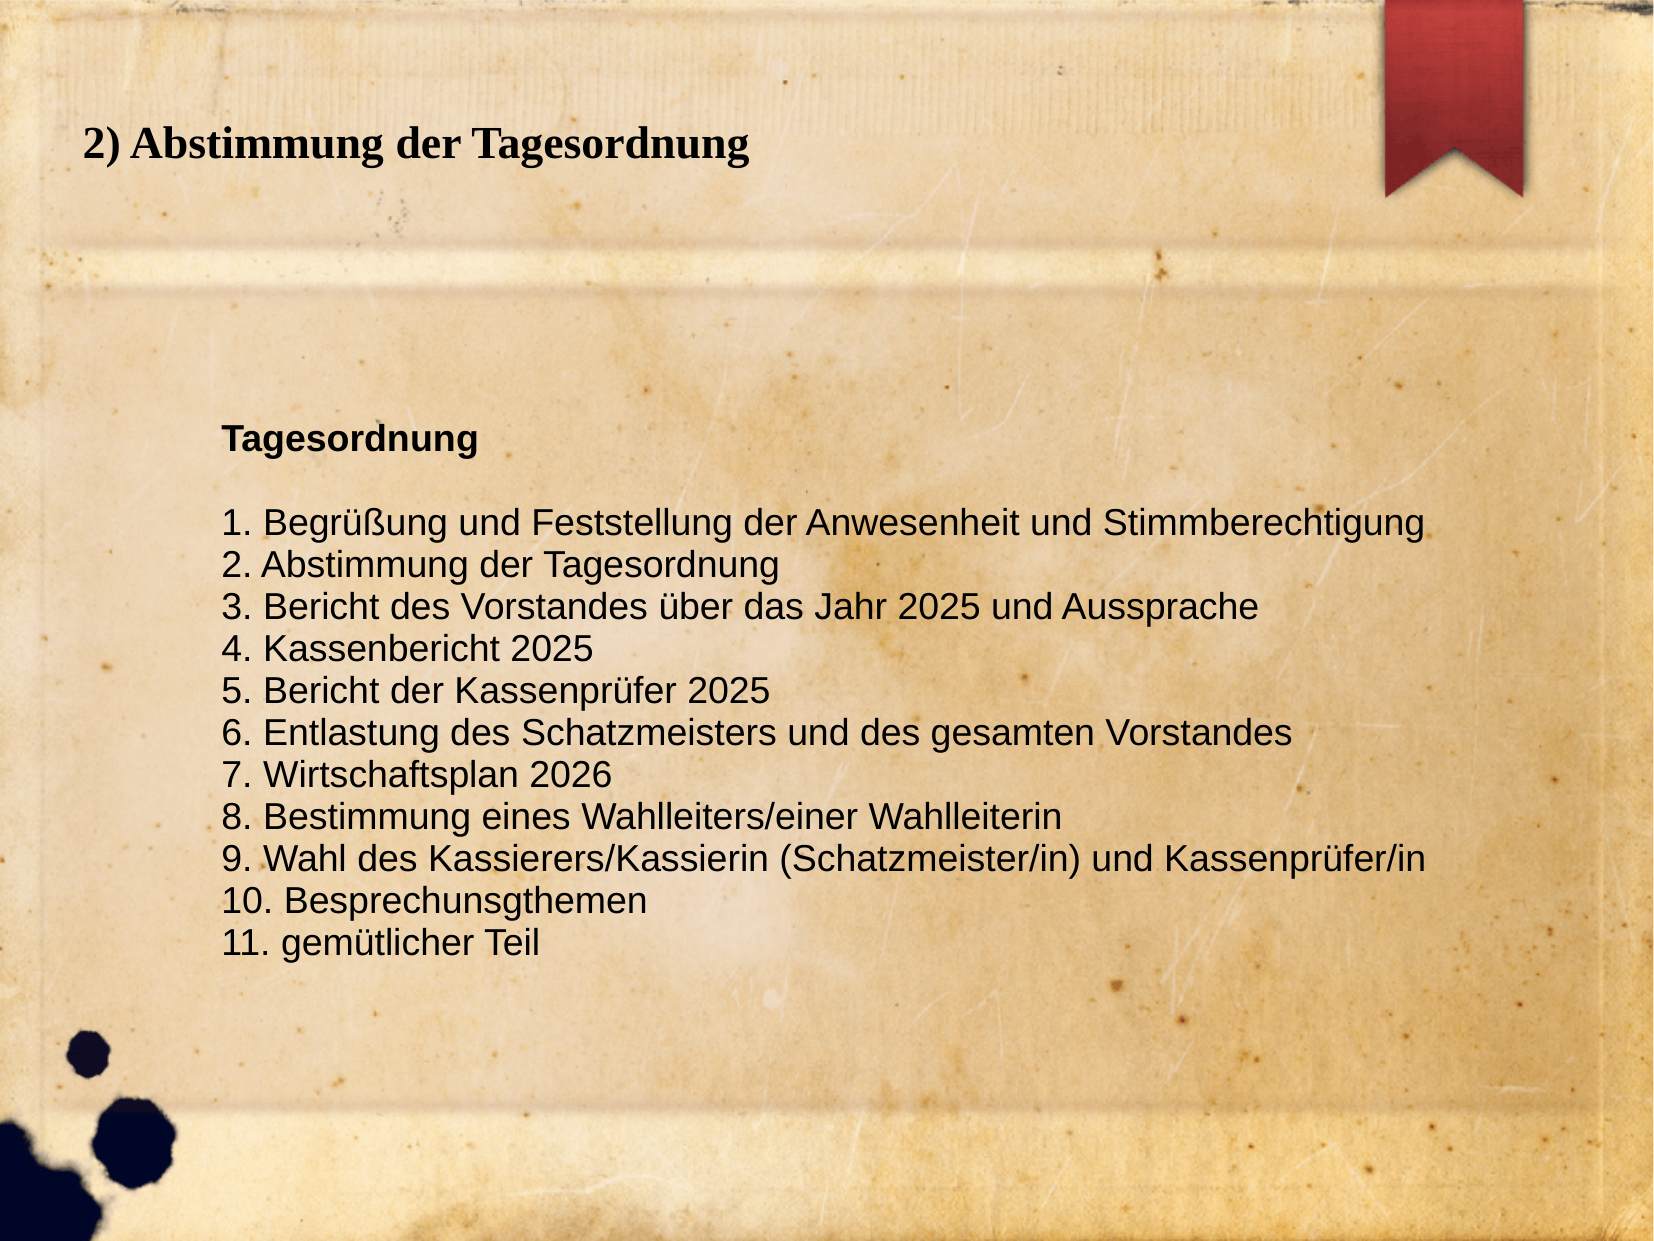

# 2) Abstimmung der Tagesordnung
Tagesordnung
1. Begrüßung und Feststellung der Anwesenheit und Stimmberechtigung
2. Abstimmung der Tagesordnung
3. Bericht des Vorstandes über das Jahr 2025 und Aussprache
4. Kassenbericht 2025
5. Bericht der Kassenprüfer 2025
6. Entlastung des Schatzmeisters und des gesamten Vorstandes
7. Wirtschaftsplan 2026
8. Bestimmung eines Wahlleiters/einer Wahlleiterin
9. Wahl des Kassierers/Kassierin (Schatzmeister/in) und Kassenprüfer/in
10. Besprechunsgthemen
11. gemütlicher Teil